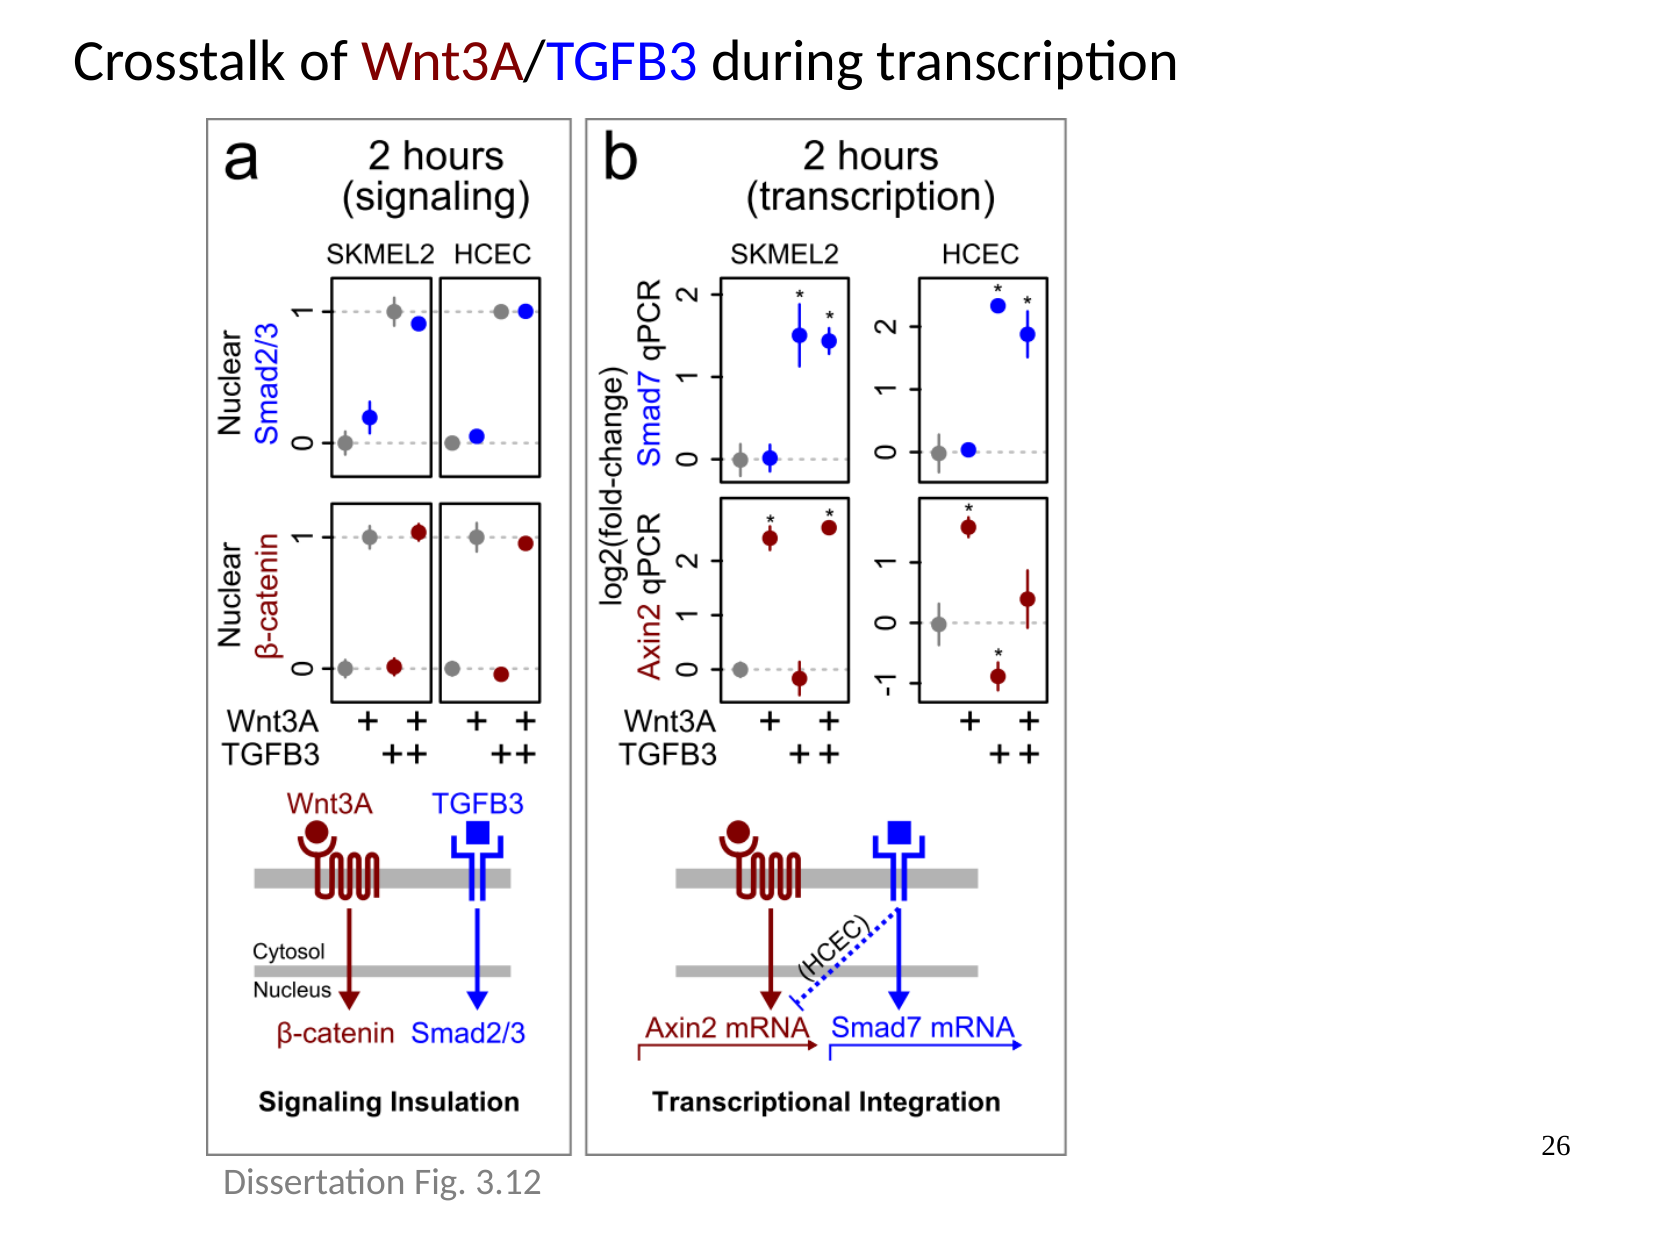

Crosstalk of Wnt3A/TGFB3 during transcription
26
Dissertation Fig. 3.12